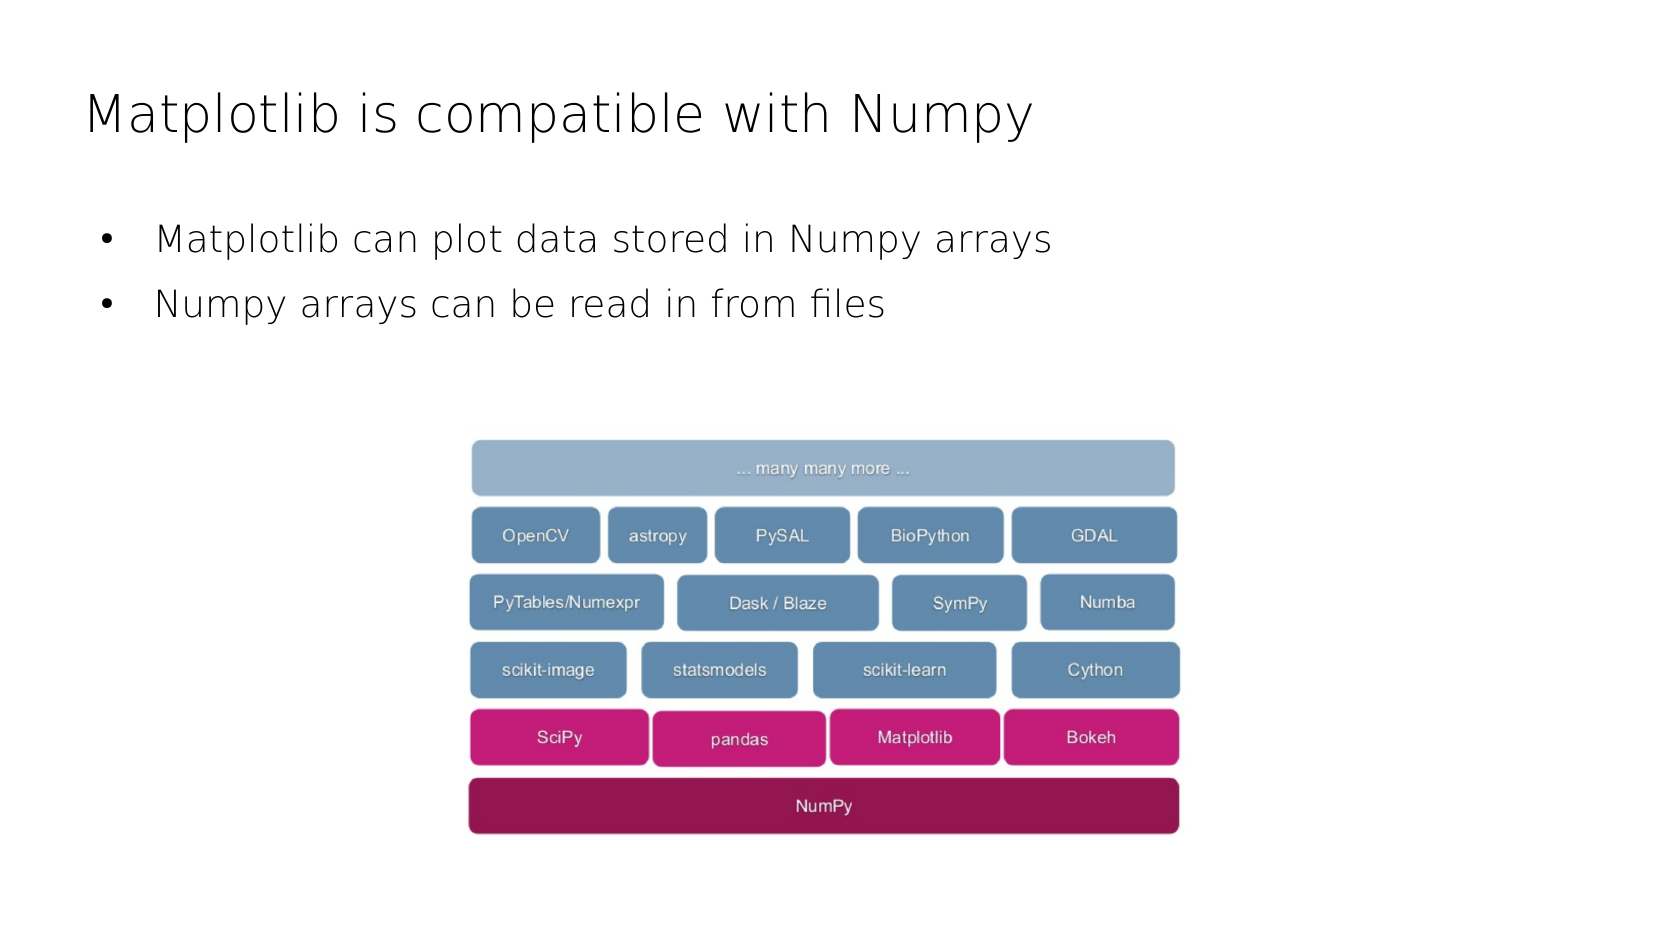

# Matplotlib is compatible with Numpy
Matplotlib can plot data stored in Numpy arrays
Numpy arrays can be read in from files